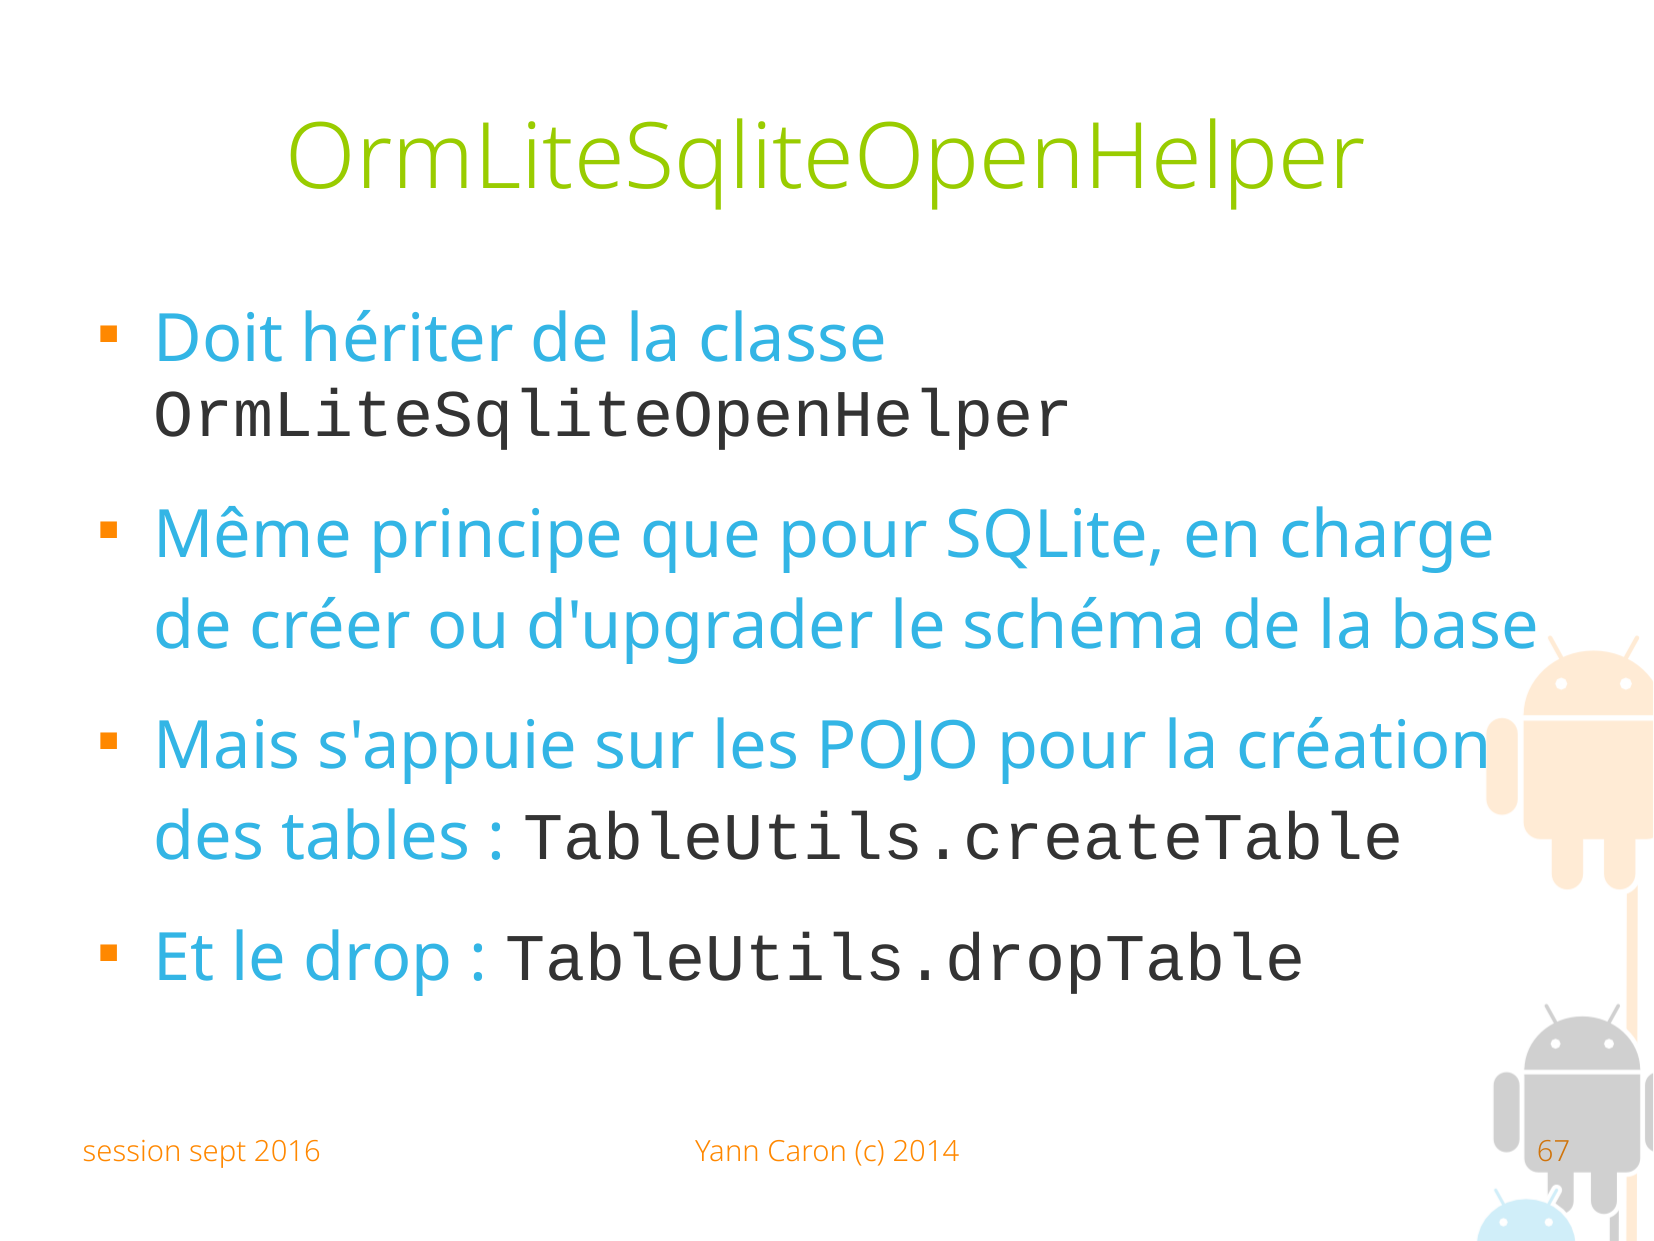

# OrmLiteSqliteOpenHelper
Doit hériter de la classe OrmLiteSqliteOpenHelper
Même principe que pour SQLite, en charge de créer ou d'upgrader le schéma de la base
Mais s'appuie sur les POJO pour la création des tables : TableUtils.createTable
Et le drop : TableUtils.dropTable
session sept 2016
Yann Caron (c) 2014
67